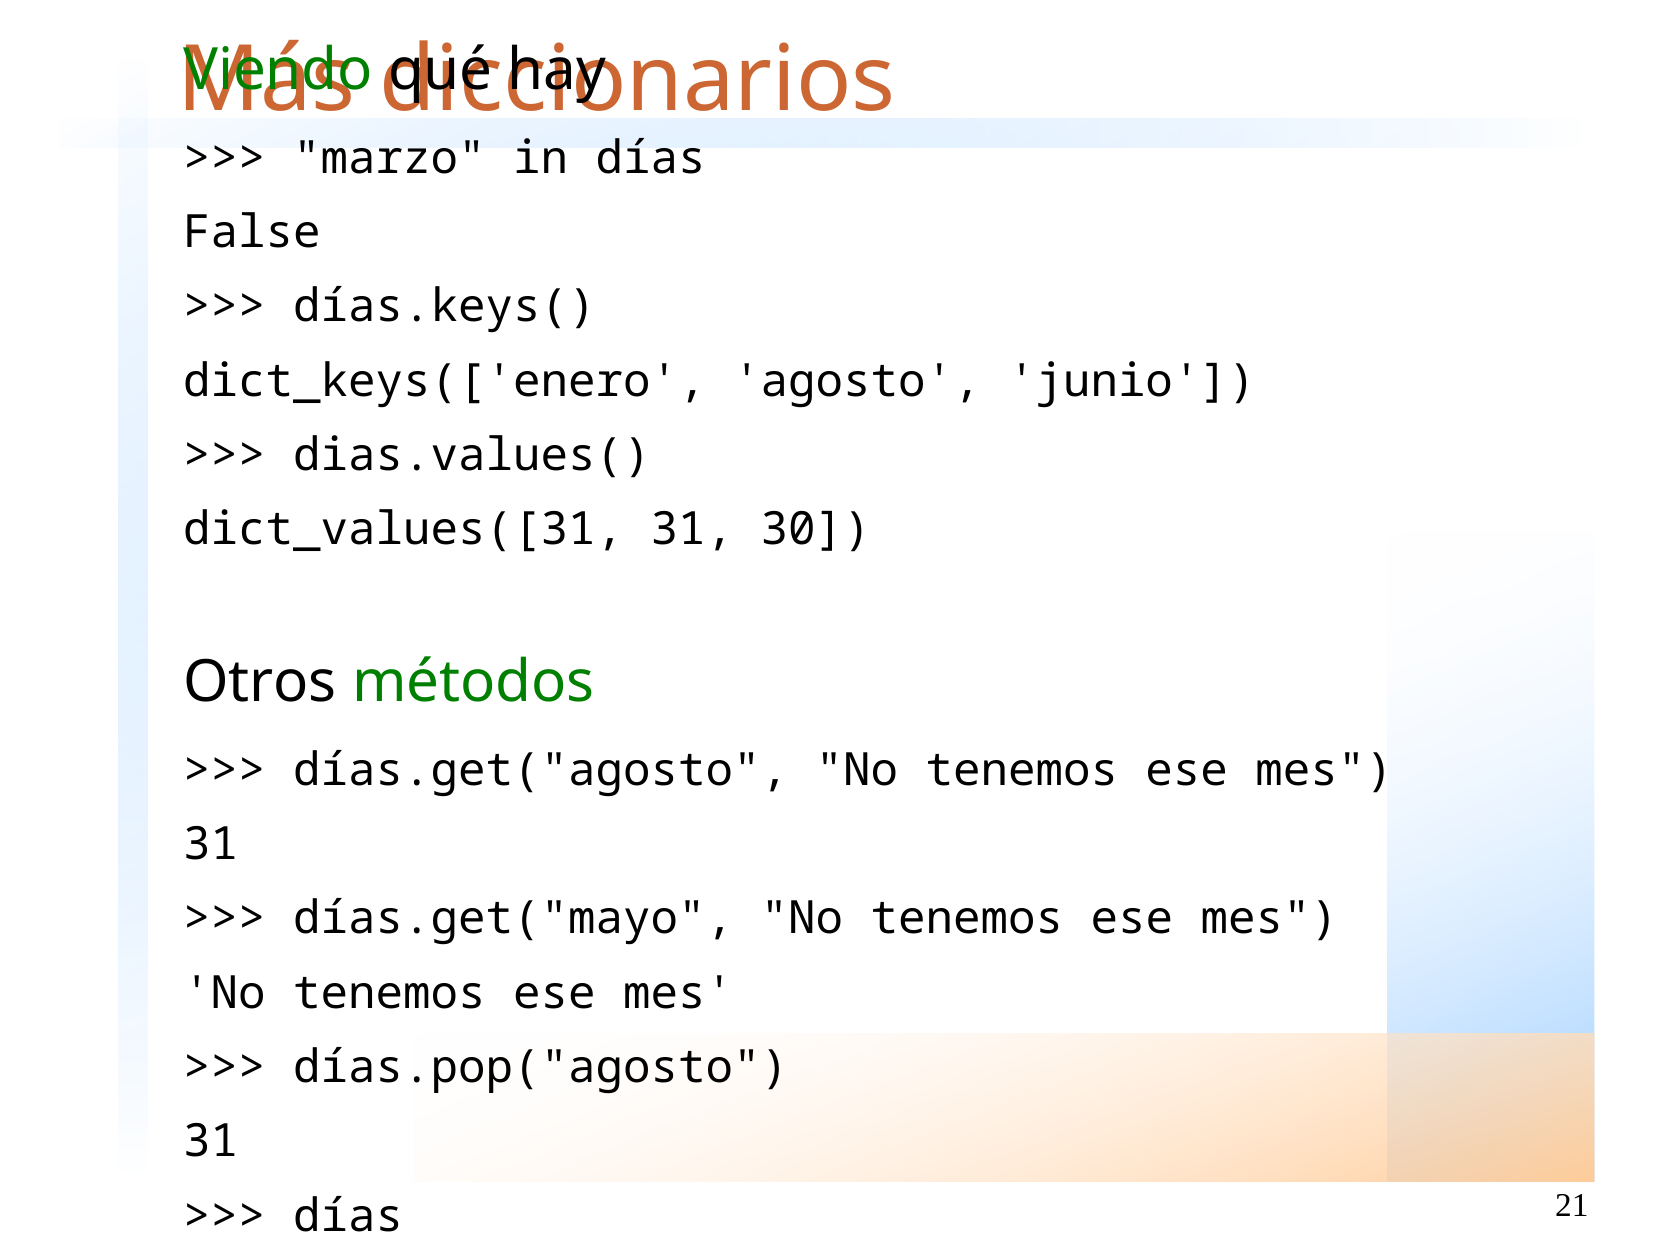

# Más diccionarios
Viendo qué hay
>>> "marzo" in días
False
>>> días.keys()
dict_keys(['enero', 'agosto', 'junio'])
>>> dias.values()
dict_values([31, 31, 30])
Otros métodos
>>> días.get("agosto", "No tenemos ese mes")
31
>>> días.get("mayo", "No tenemos ese mes")
'No tenemos ese mes'
>>> días.pop("agosto")
31
>>> días
{'enero': 31, 'junio': 30}